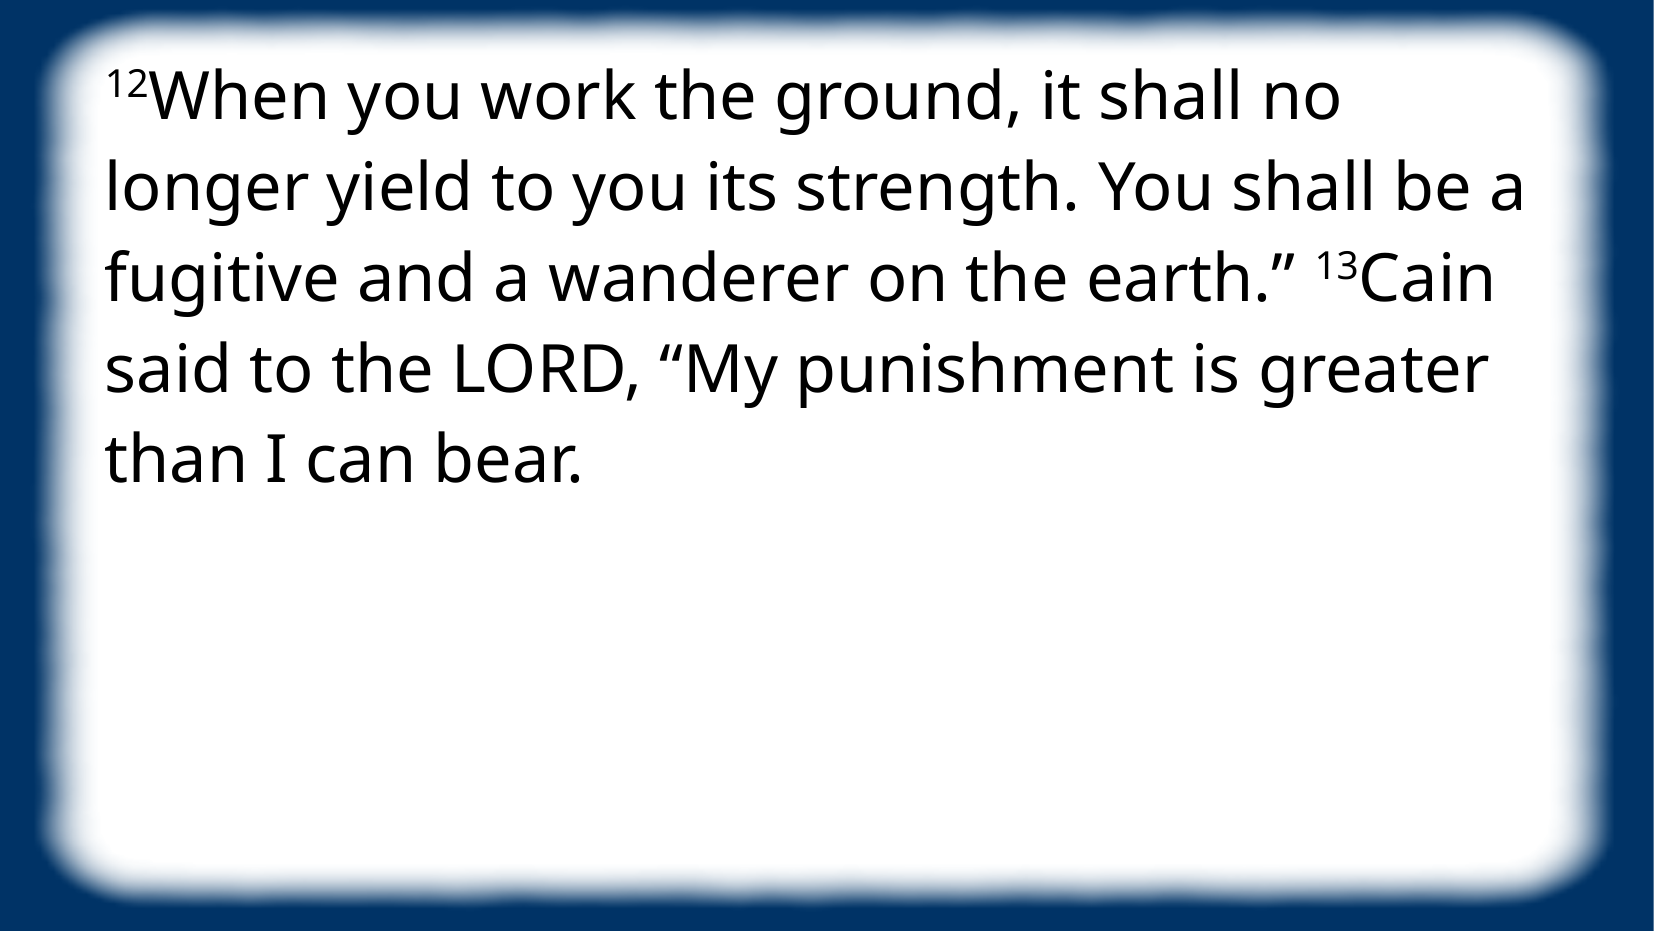

12When you work the ground, it shall no longer yield to you its strength. You shall be a fugitive and a wanderer on the earth.” 13Cain said to the LORD, “My punishment is greater than I can bear.